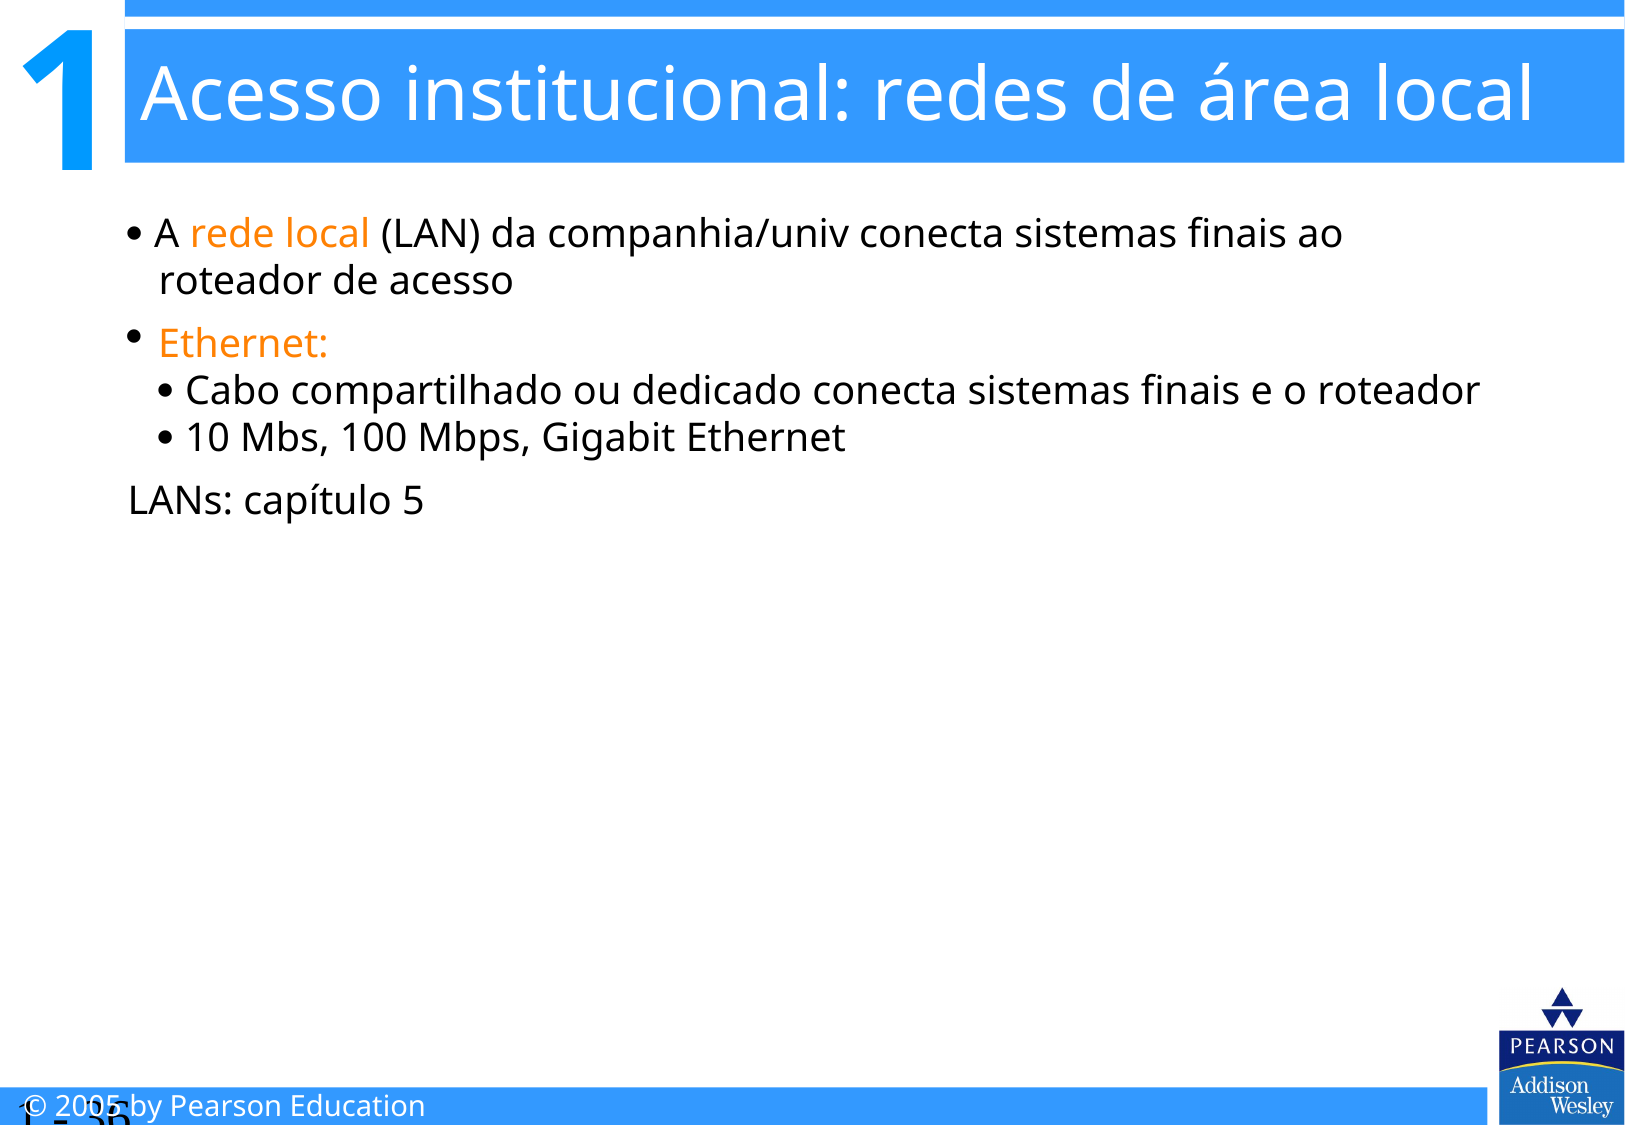

Acesso institucional: redes de área local
#  A rede local (LAN) da companhia/univ conecta sistemas finais ao roteador de acesso
Ethernet:
	 Cabo compartilhado ou dedicado conecta sistemas finais e o roteador
	 10 Mbs, 100 Mbps, Gigabit Ethernet
LANs: capítulo 5
36